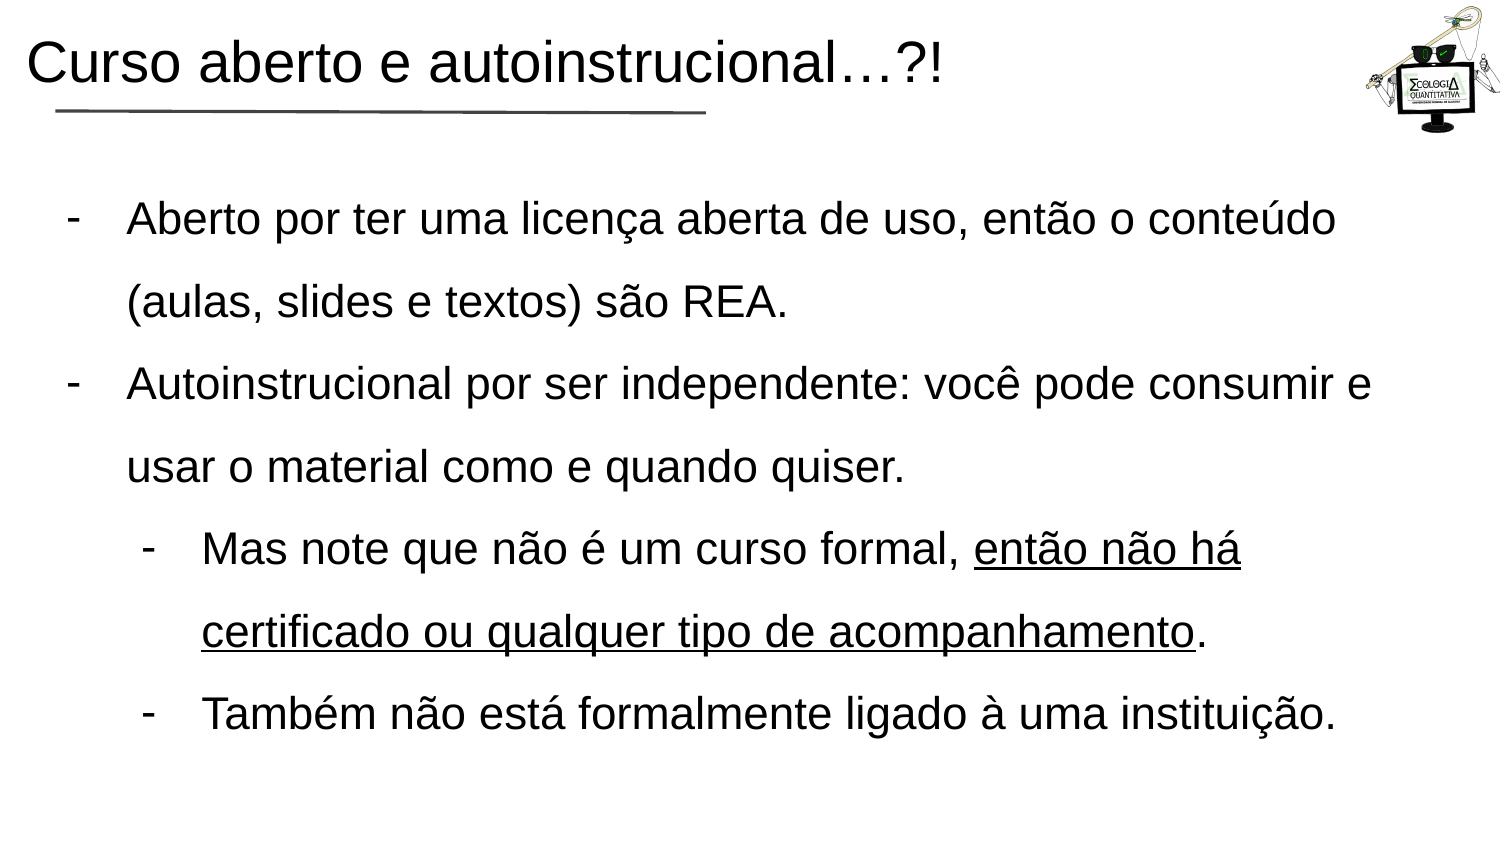

Curso aberto e autoinstrucional…?!
Aberto por ter uma licença aberta de uso, então o conteúdo (aulas, slides e textos) são REA.
Autoinstrucional por ser independente: você pode consumir e usar o material como e quando quiser.
Mas note que não é um curso formal, então não há certificado ou qualquer tipo de acompanhamento.
Também não está formalmente ligado à uma instituição.